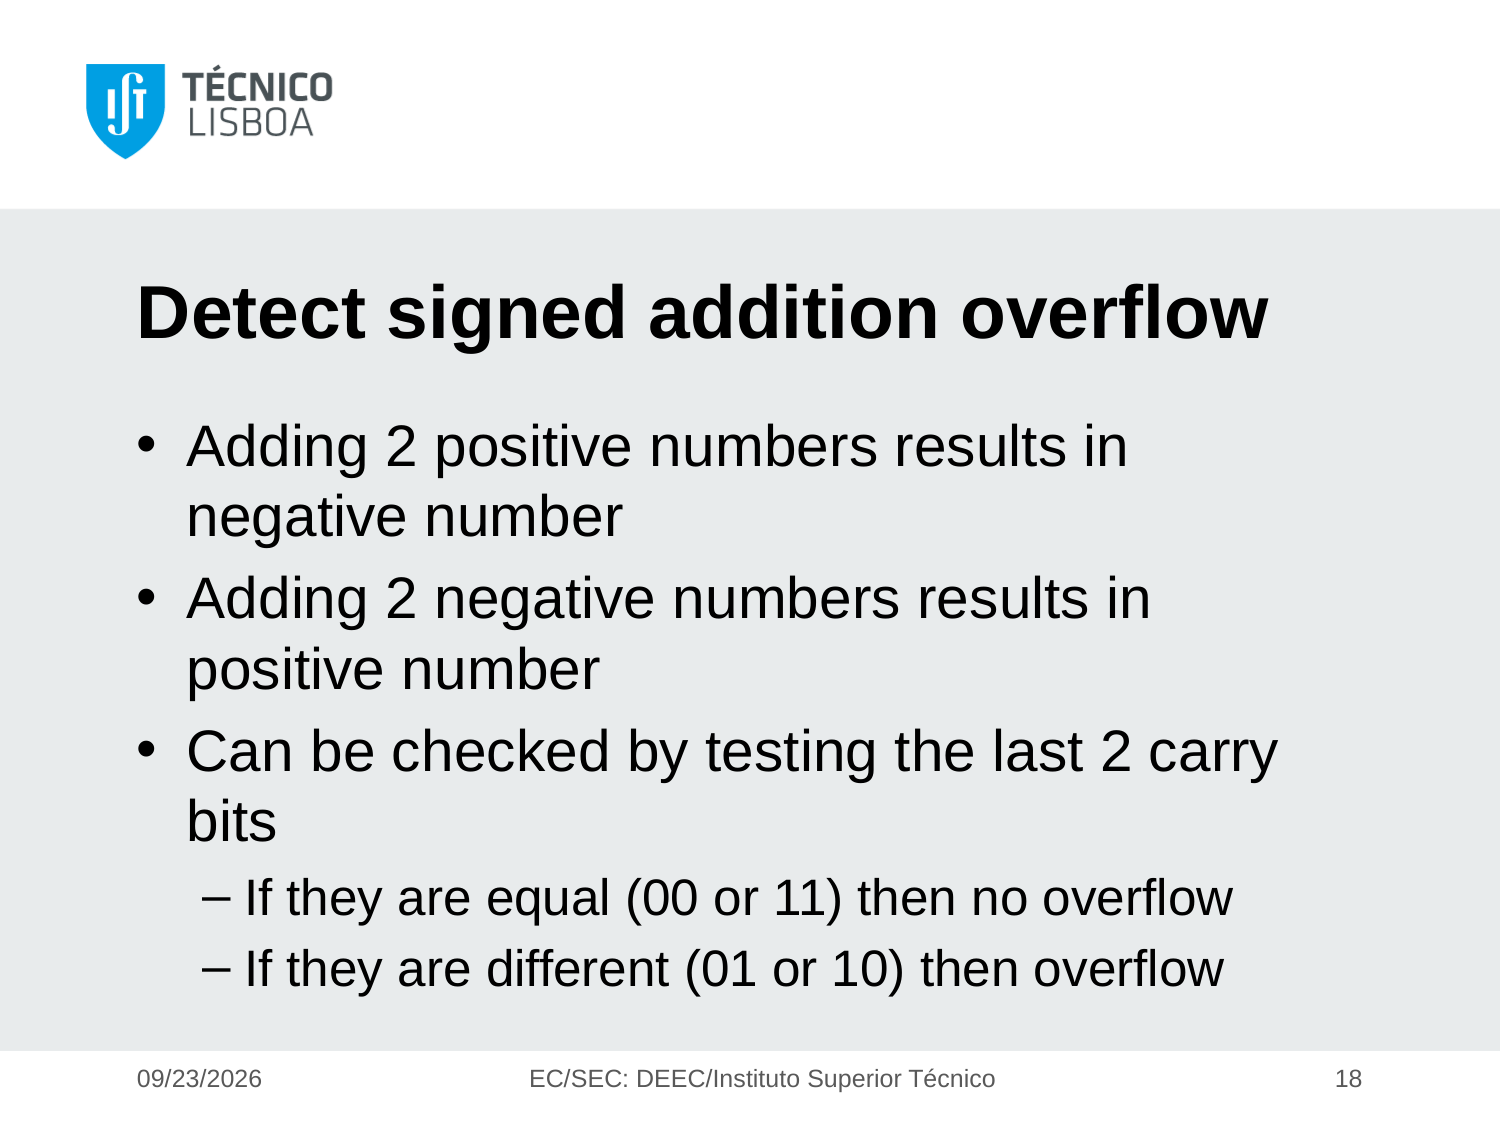

# Detect signed addition overflow
Adding 2 positive numbers results in negative number
Adding 2 negative numbers results in positive number
Can be checked by testing the last 2 carry bits
If they are equal (00 or 11) then no overflow
If they are different (01 or 10) then overflow
EC/SEC: DEEC/Instituto Superior Técnico